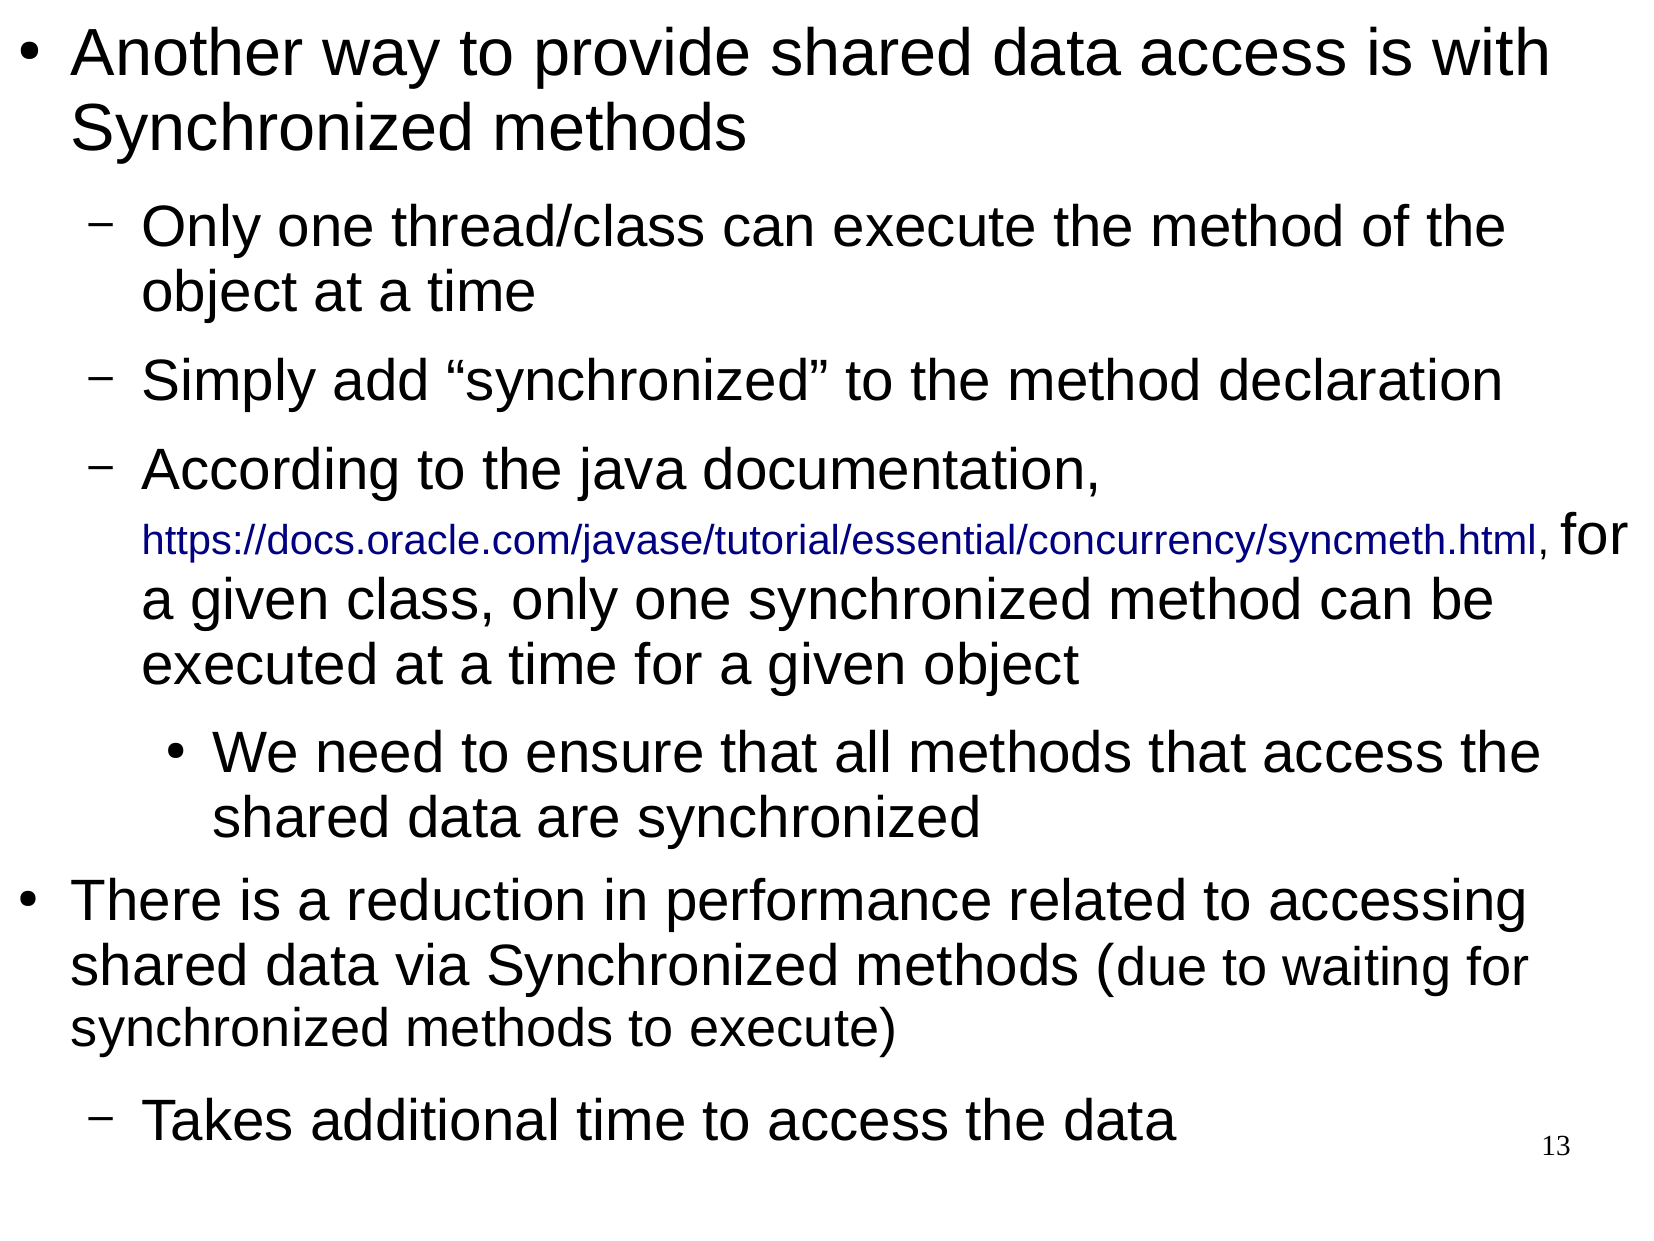

# Another way to provide shared data access is with Synchronized methods
Only one thread/class can execute the method of the object at a time
Simply add “synchronized” to the method declaration
According to the java documentation, https://docs.oracle.com/javase/tutorial/essential/concurrency/syncmeth.html, for a given class, only one synchronized method can be executed at a time for a given object
We need to ensure that all methods that access the shared data are synchronized
There is a reduction in performance related to accessing shared data via Synchronized methods (due to waiting for synchronized methods to execute)
Takes additional time to access the data
13